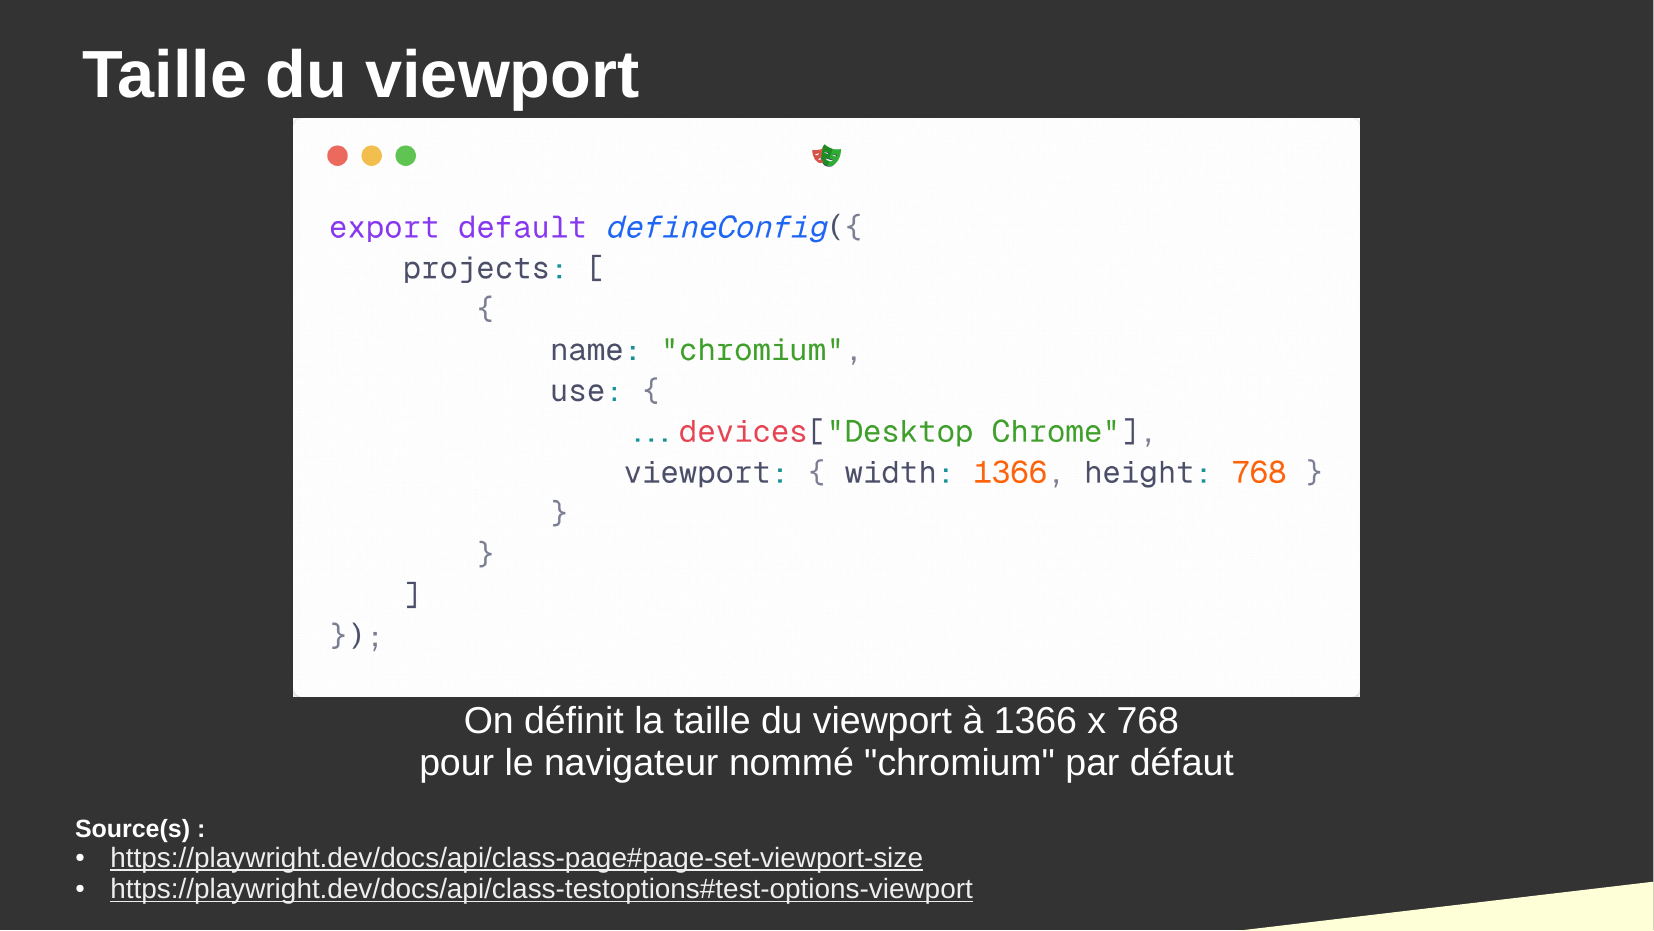

# Taille du viewport
On définit la taille du viewport à 1366 x 768
pour le navigateur nommé "chromium" par défaut
Source(s) :
https://playwright.dev/docs/api/class-page#page-set-viewport-size
https://playwright.dev/docs/api/class-testoptions#test-options-viewport